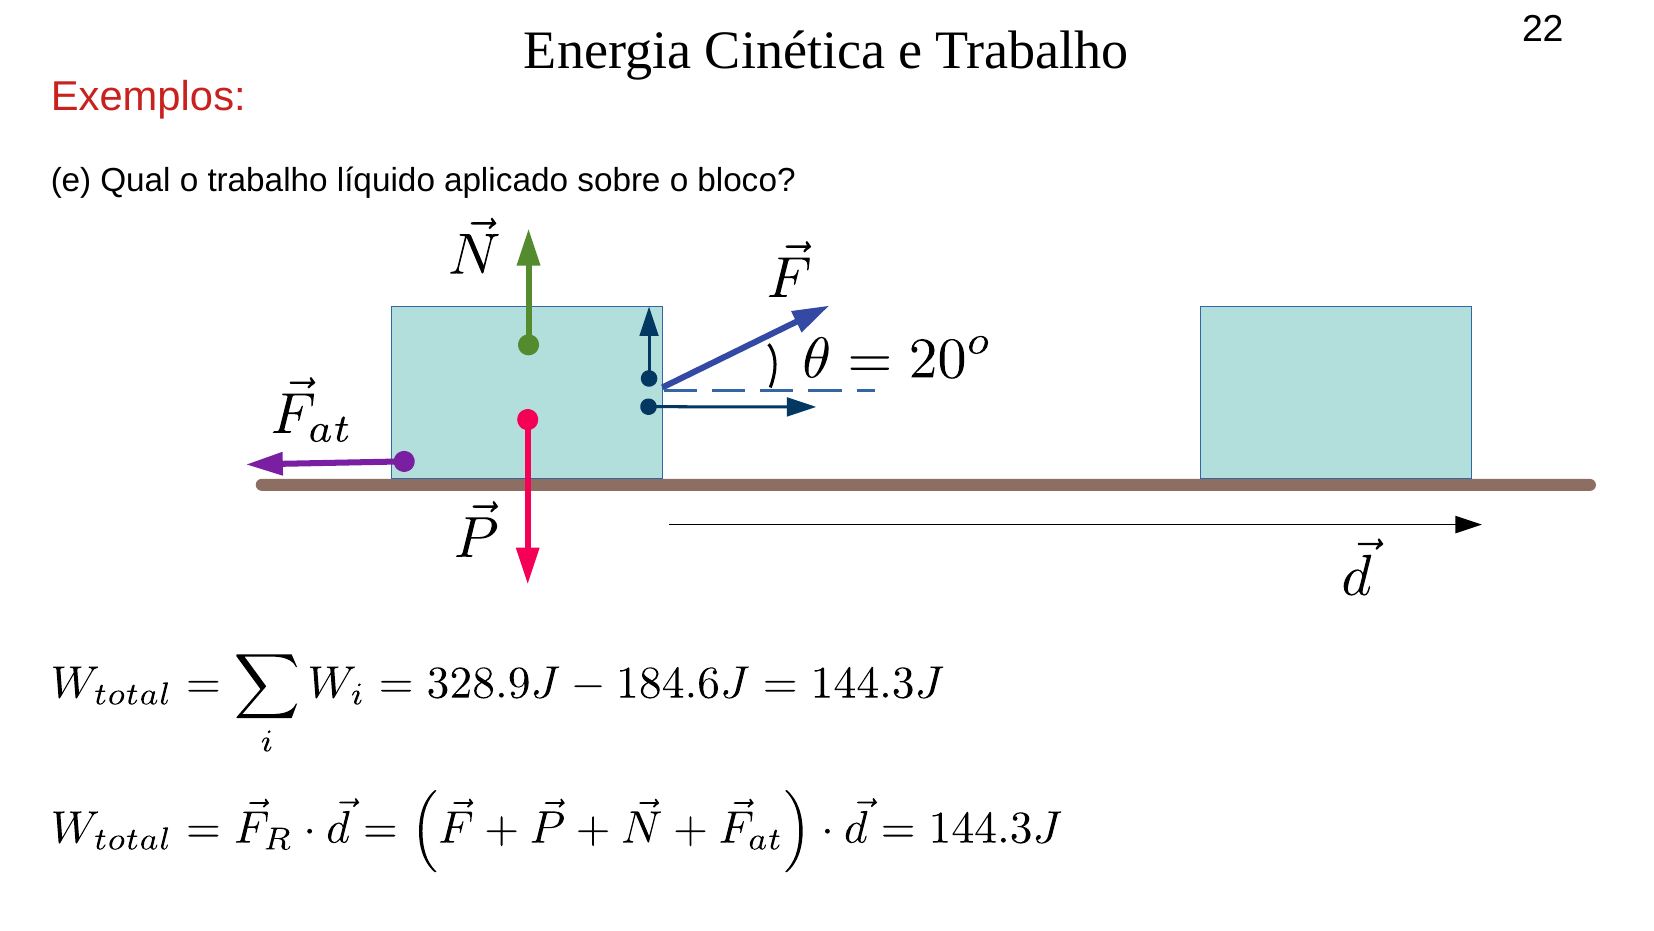

Energia Cinética e Trabalho
Exemplos:
(e) Qual o trabalho líquido aplicado sobre o bloco?